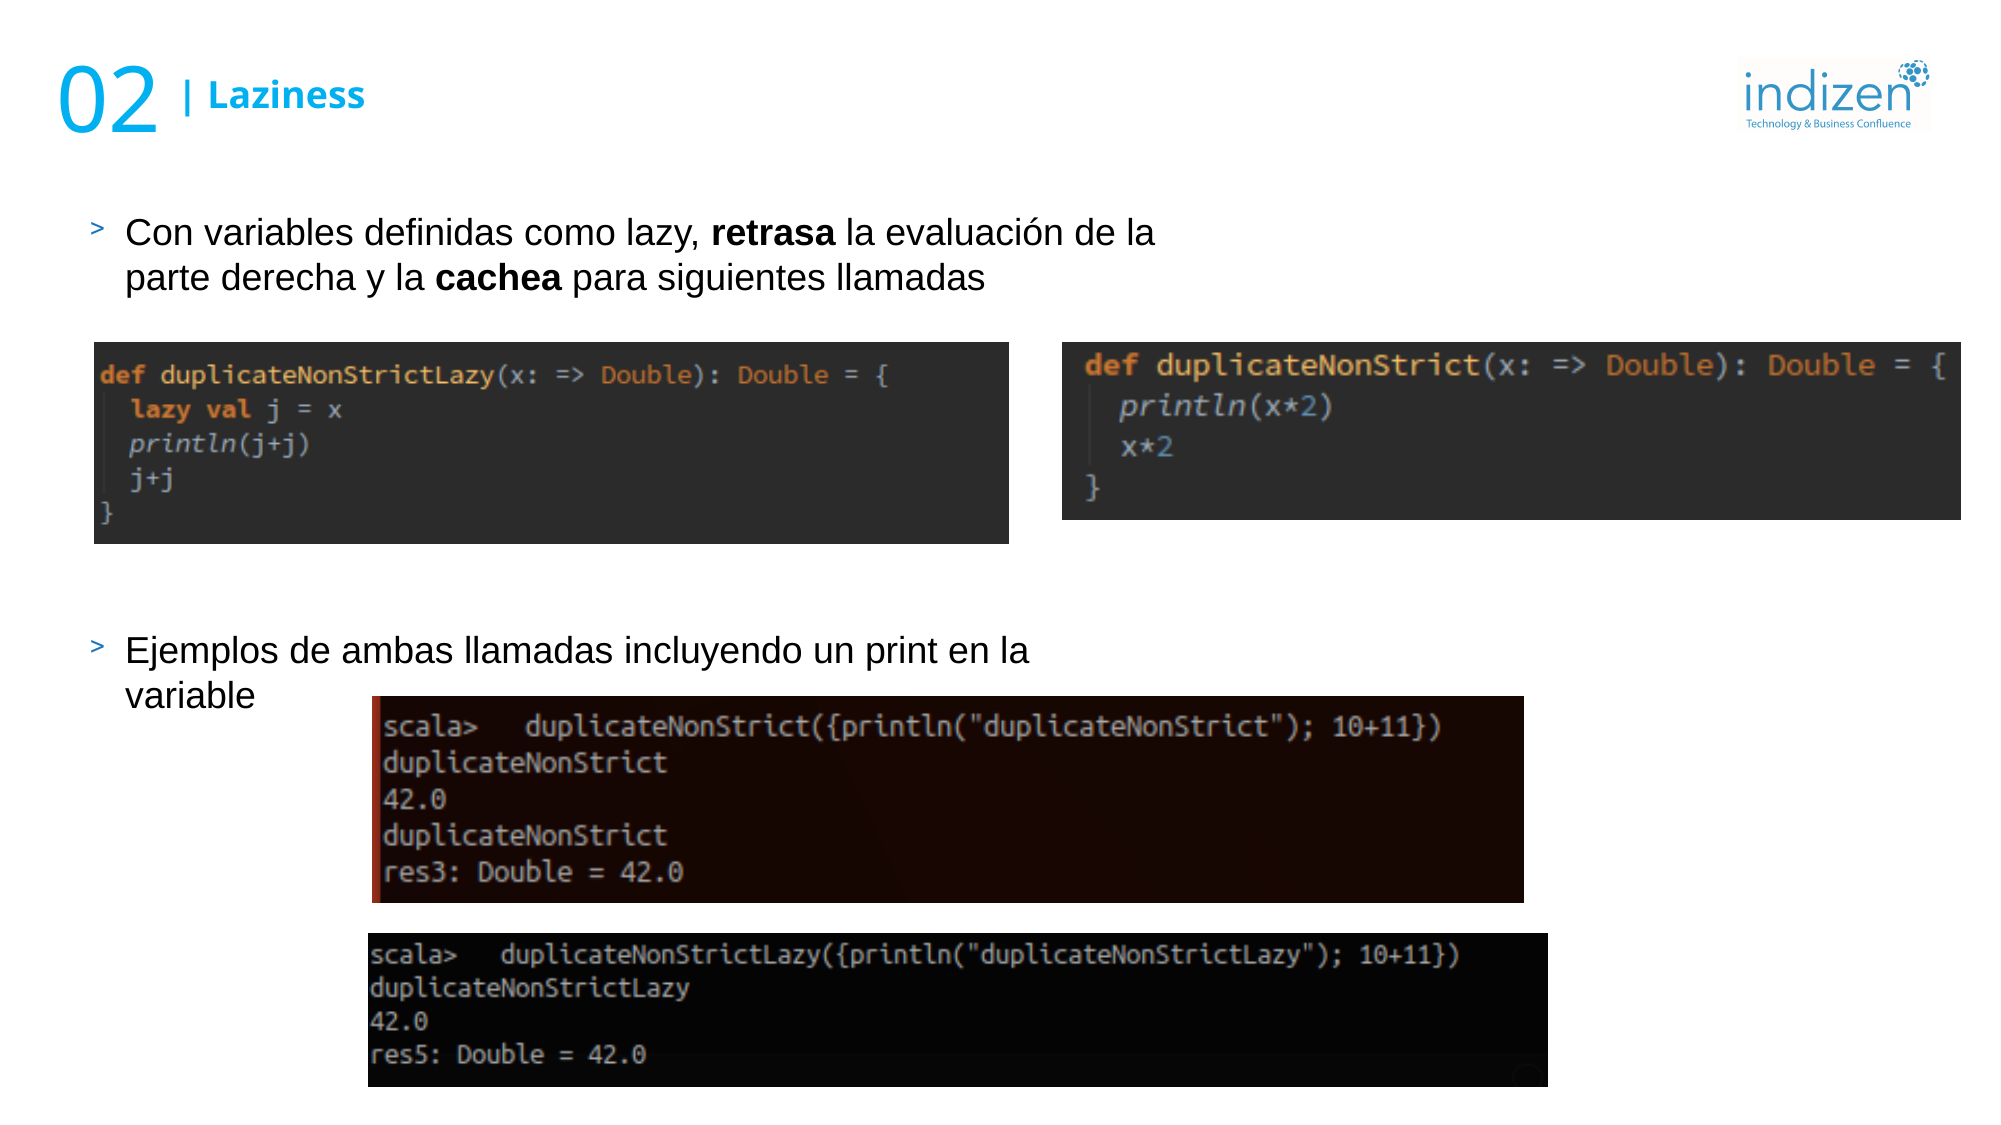

02
| Laziness
Con variables definidas como lazy, retrasa la evaluación de la parte derecha y la cachea para siguientes llamadas
Ejemplos de ambas llamadas incluyendo un print en la variable